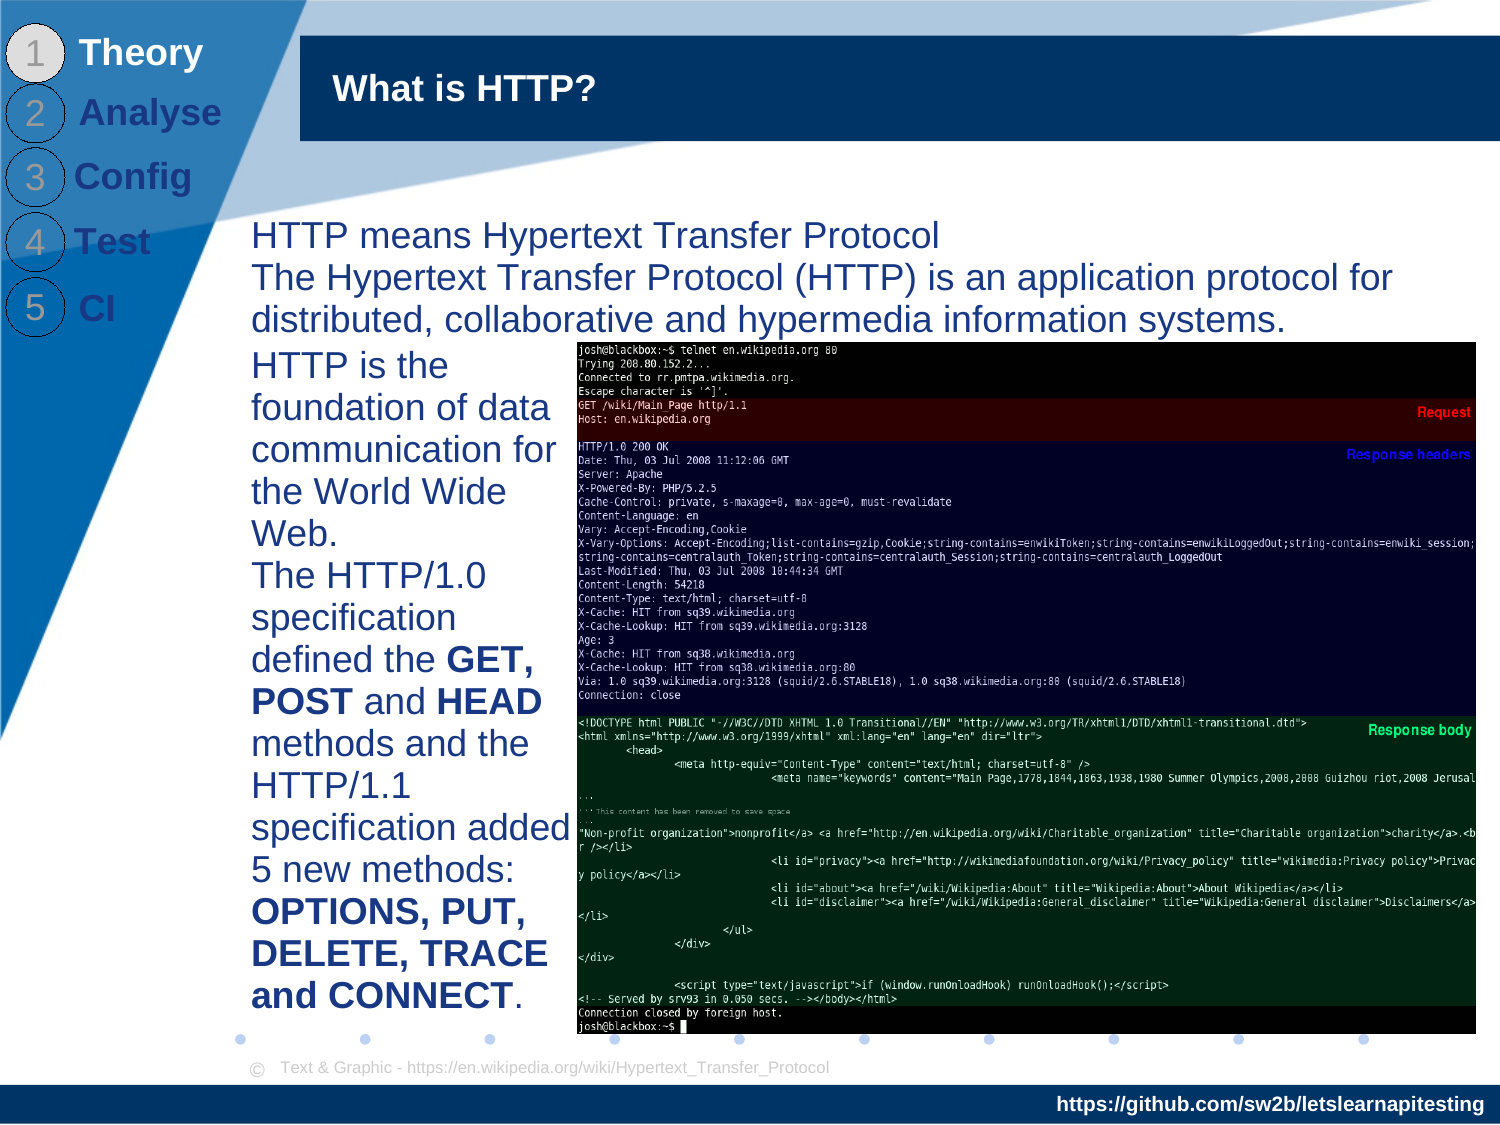

1
Theory
# What is HTTP?
2
Analyse
3
Config
HTTP means Hypertext Transfer Protocol
The Hypertext Transfer Protocol (HTTP) is an application protocol for distributed, collaborative and hypermedia information systems.
4
Test
5
CI
HTTP is the foundation of data communication for the World Wide Web.
The HTTP/1.0 specification defined the GET, POST and HEAD methods and the HTTP/1.1 specification added 5 new methods: OPTIONS, PUT, DELETE, TRACE and CONNECT.
©
Text & Graphic - https://en.wikipedia.org/wiki/Hypertext_Transfer_Protocol